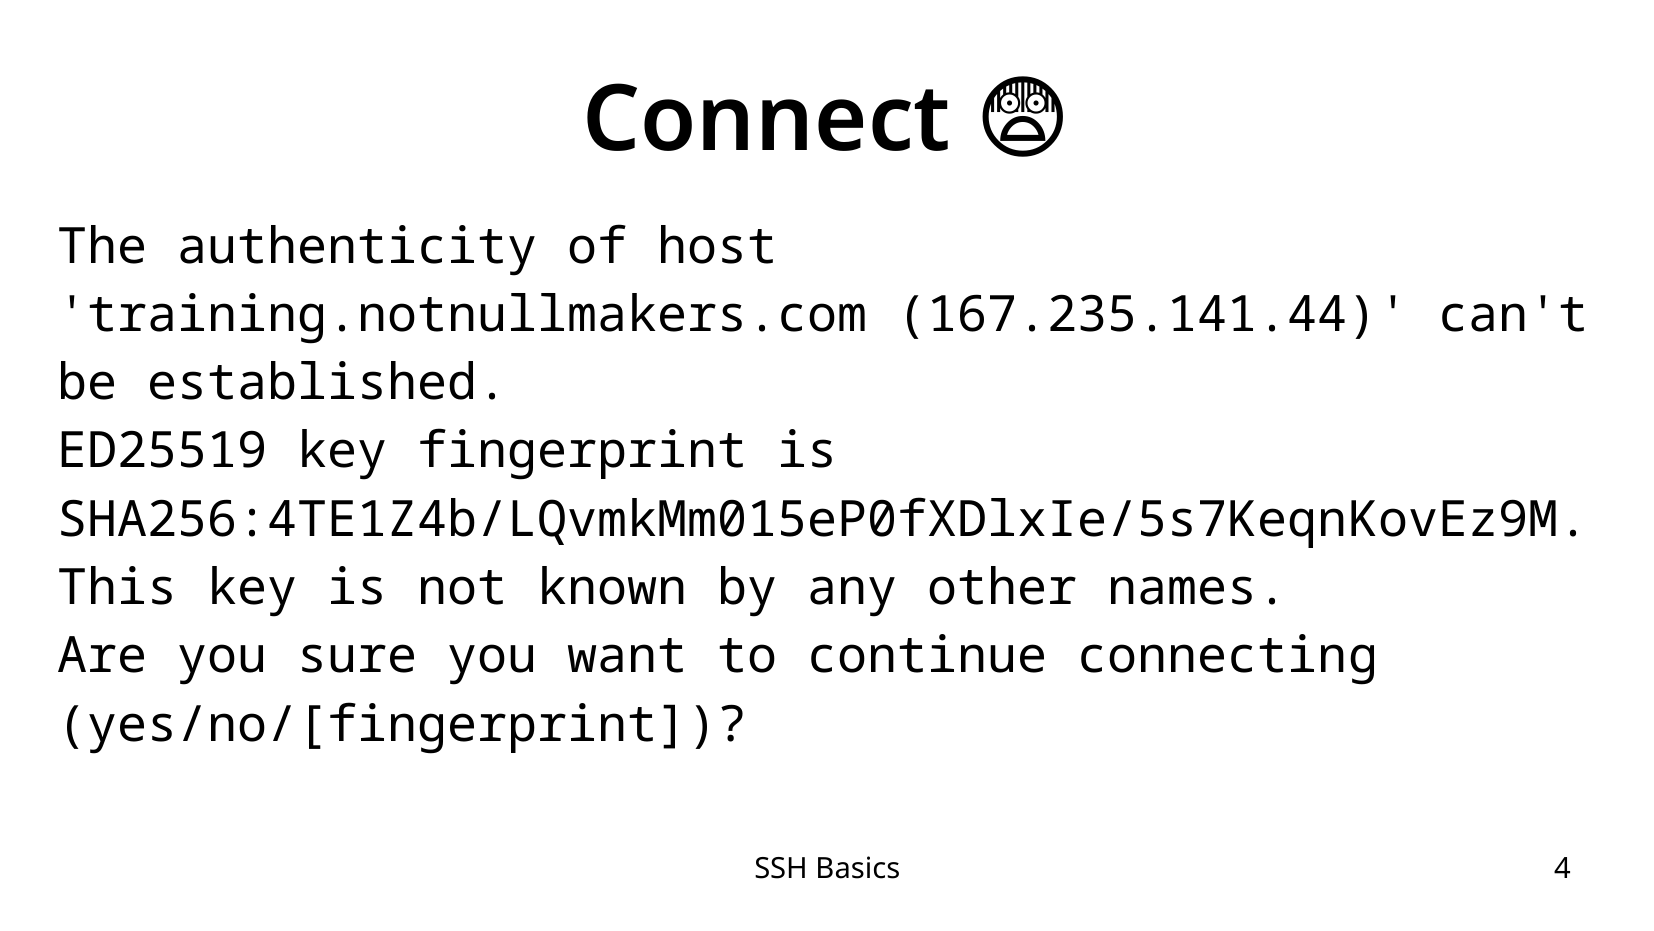

# Connect 😨
The authenticity of host 'training.notnullmakers.com (167.235.141.44)' can't be established.
ED25519 key fingerprint is SHA256:4TE1Z4b/LQvmkMm015eP0fXDlxIe/5s7KeqnKovEz9M.
This key is not known by any other names.
Are you sure you want to continue connecting (yes/no/[fingerprint])?
SSH Basics
4